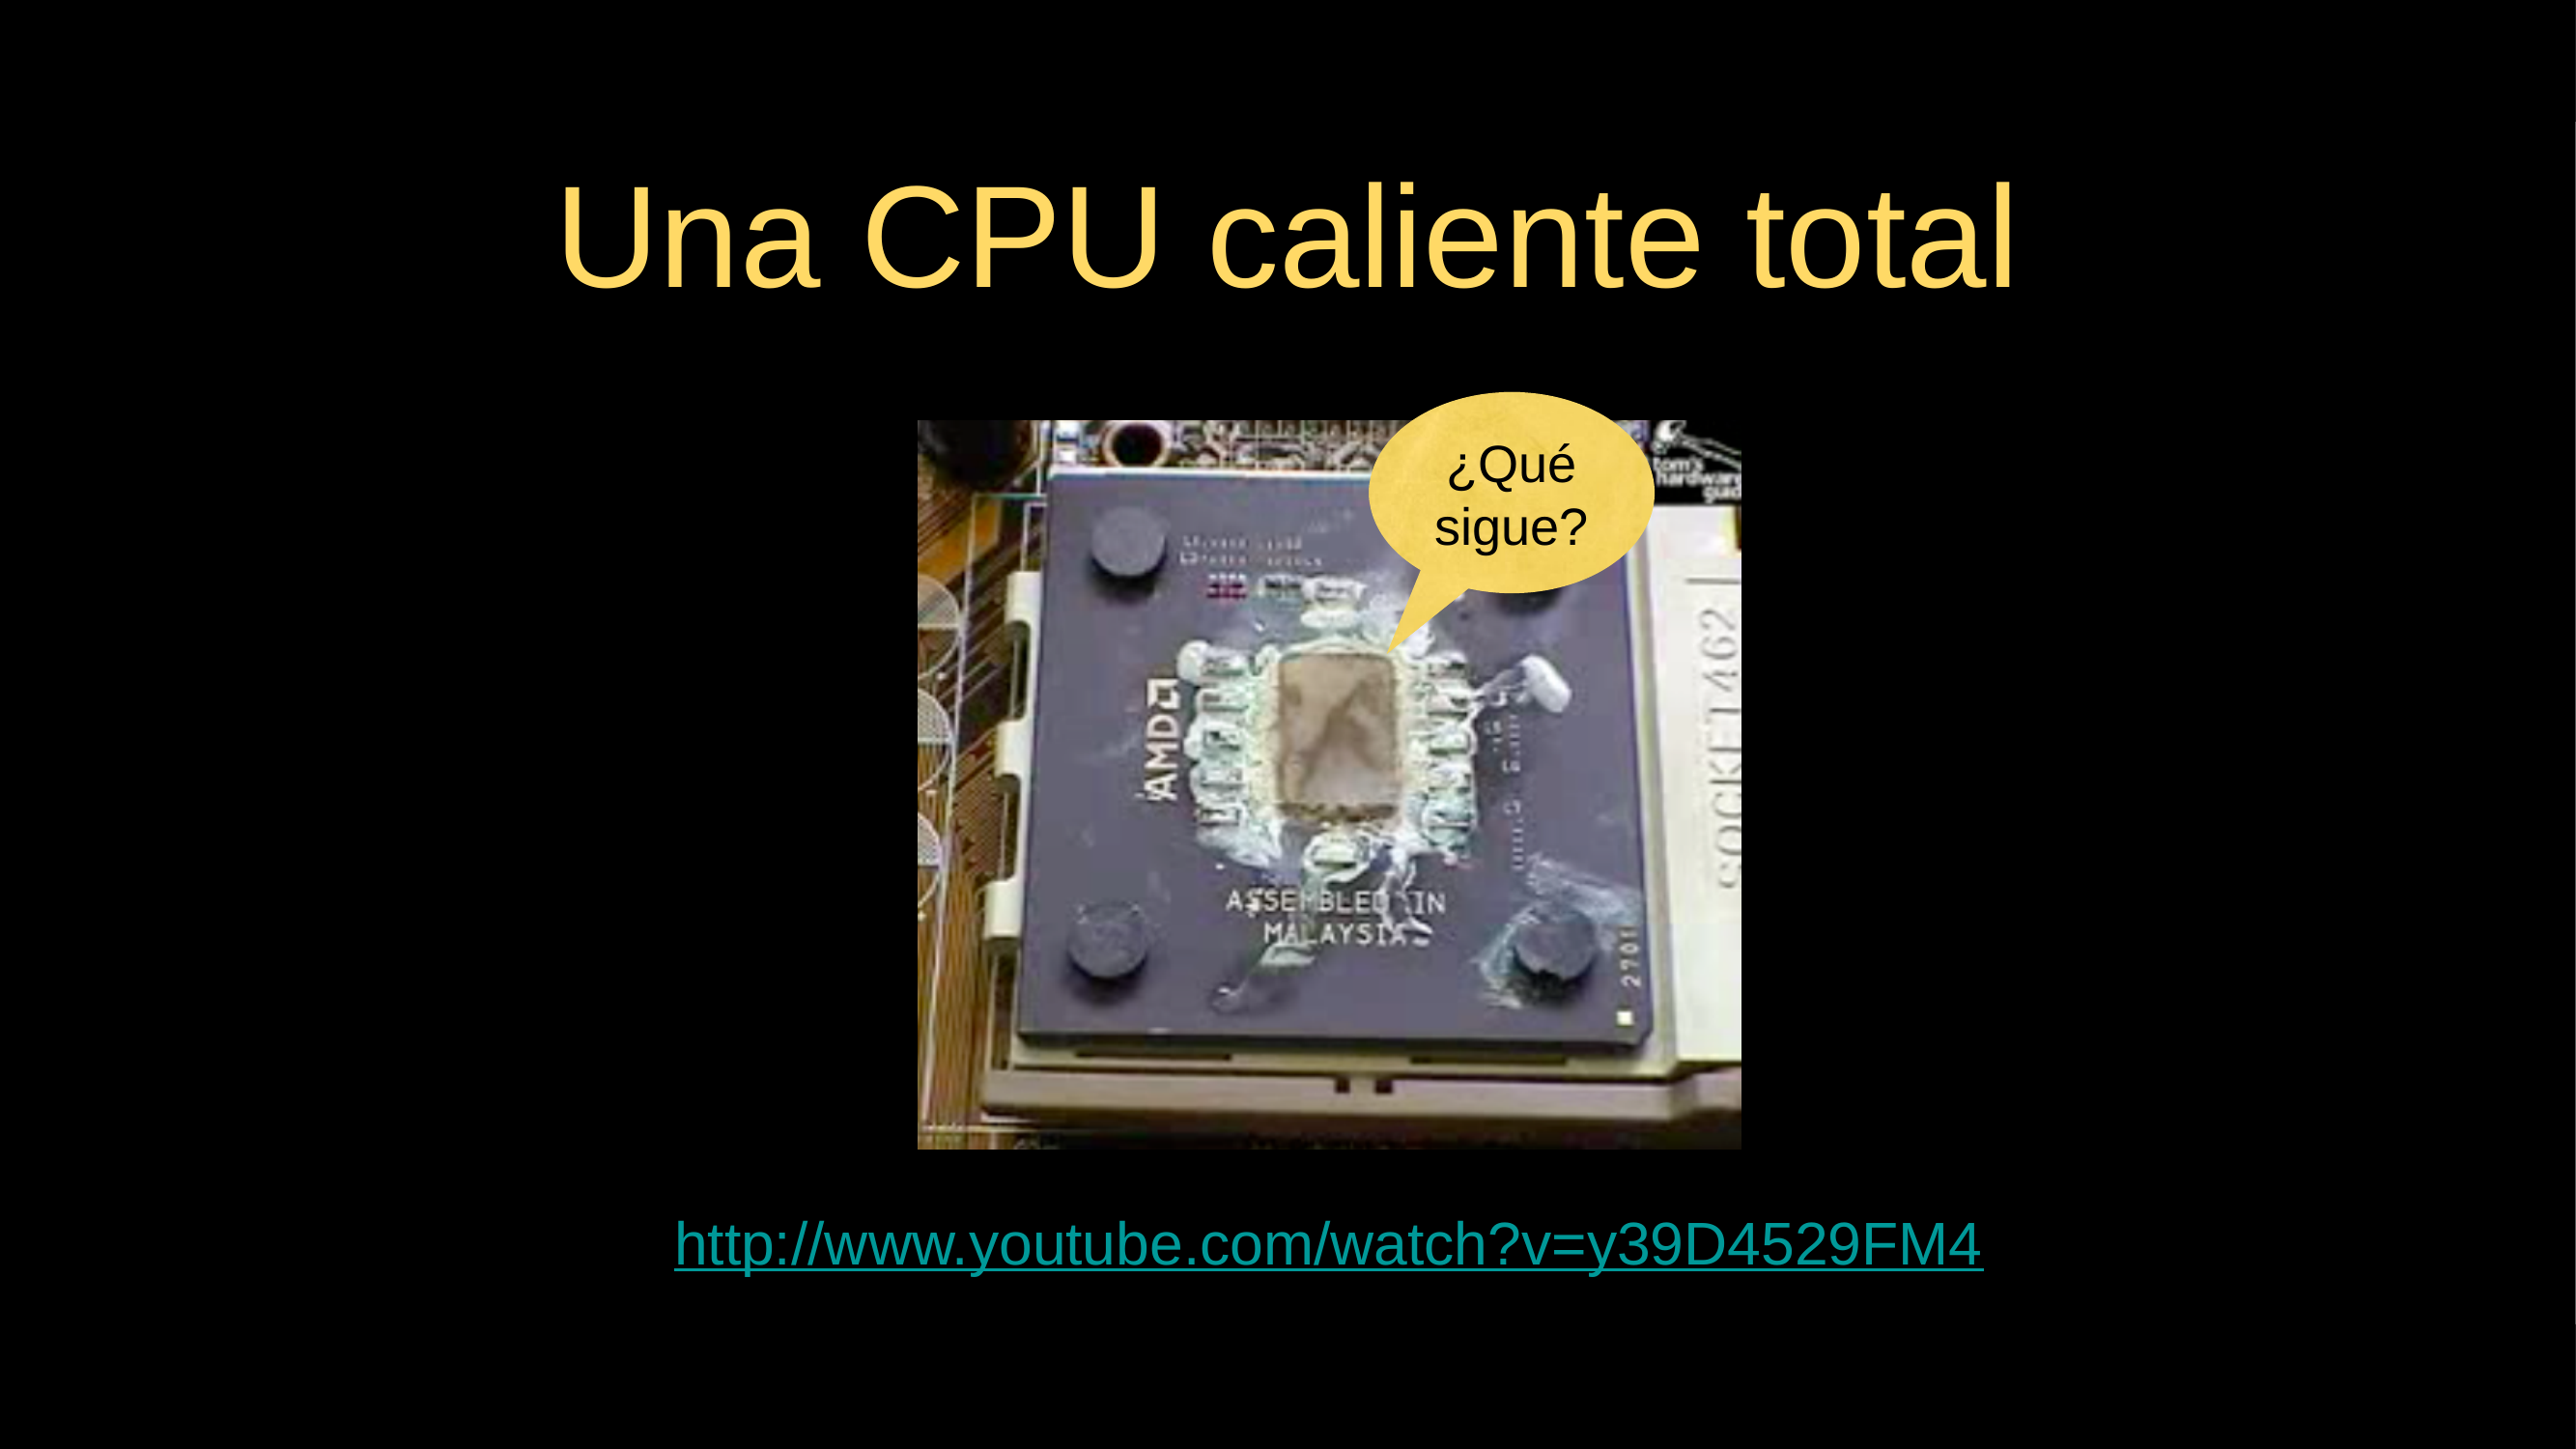

# Una CPU caliente total
¿Qué sigue?
http://www.youtube.com/watch?v=y39D4529FM4